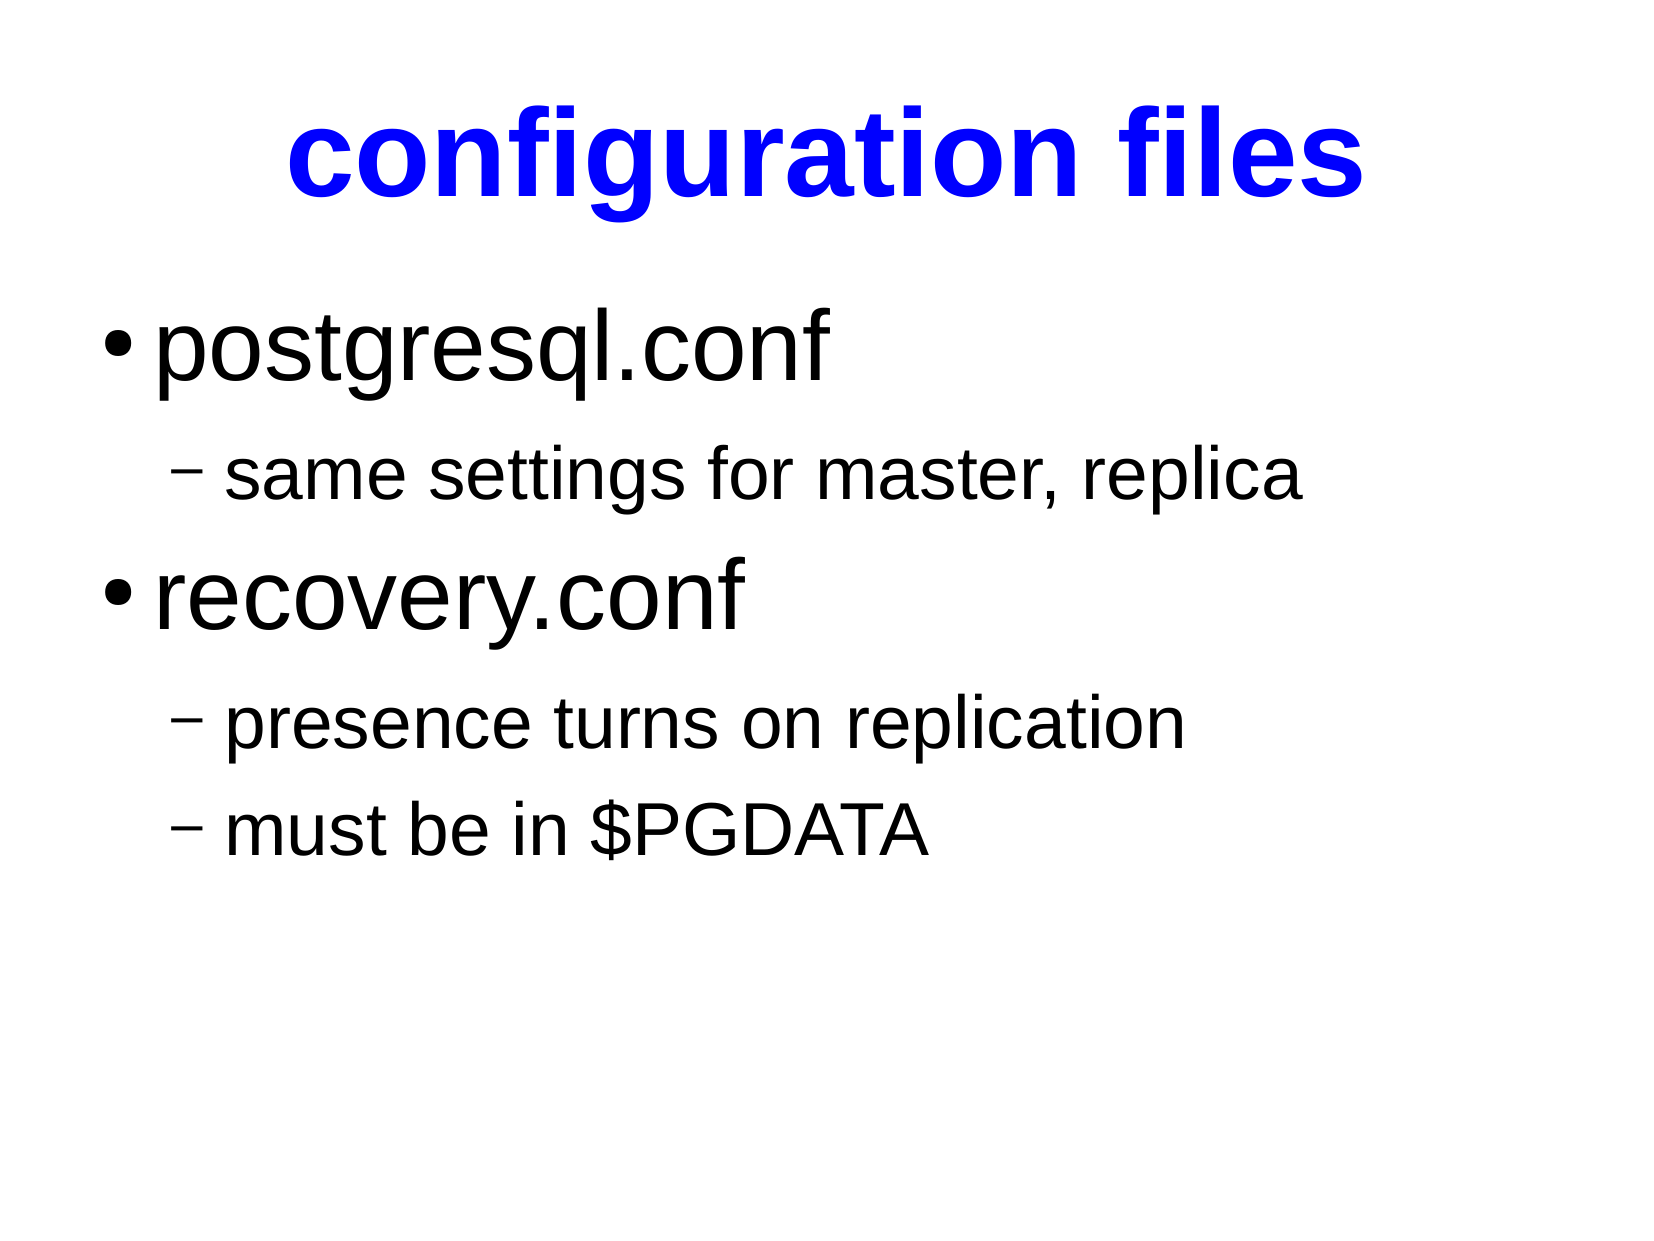

# configuration files
postgresql.conf
same settings for master, replica
recovery.conf
presence turns on replication
must be in $PGDATA